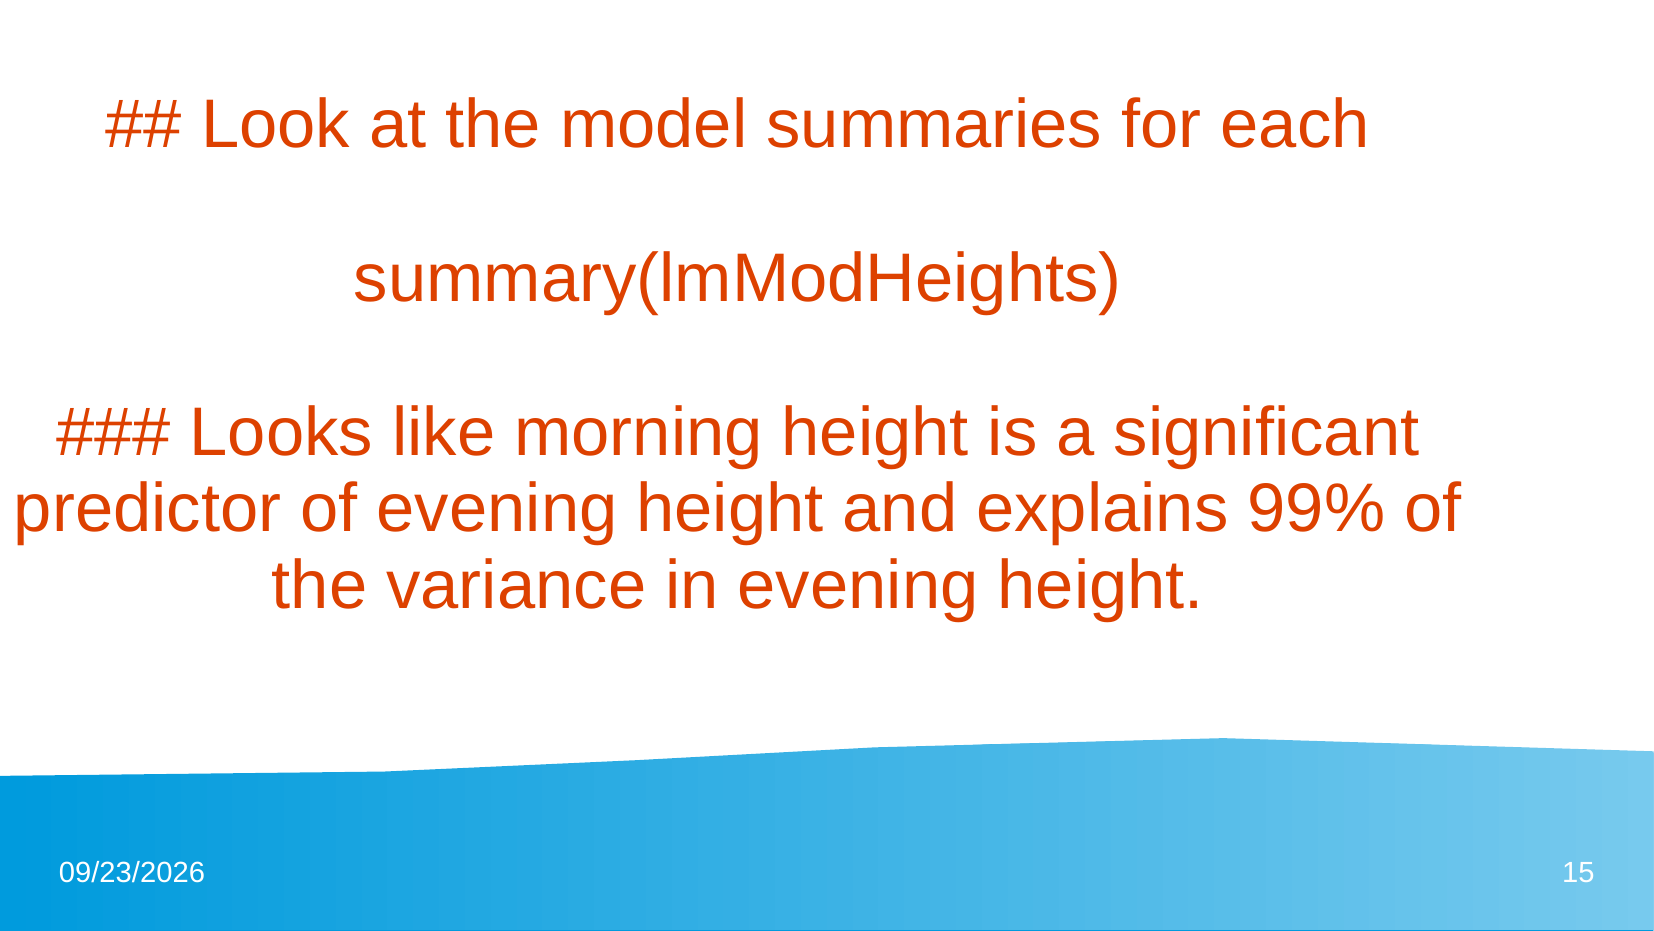

# ## Look at the model summaries for each summary(lmModHeights) ### Looks like morning height is a significant predictor of evening height and explains 99% of the variance in evening height.